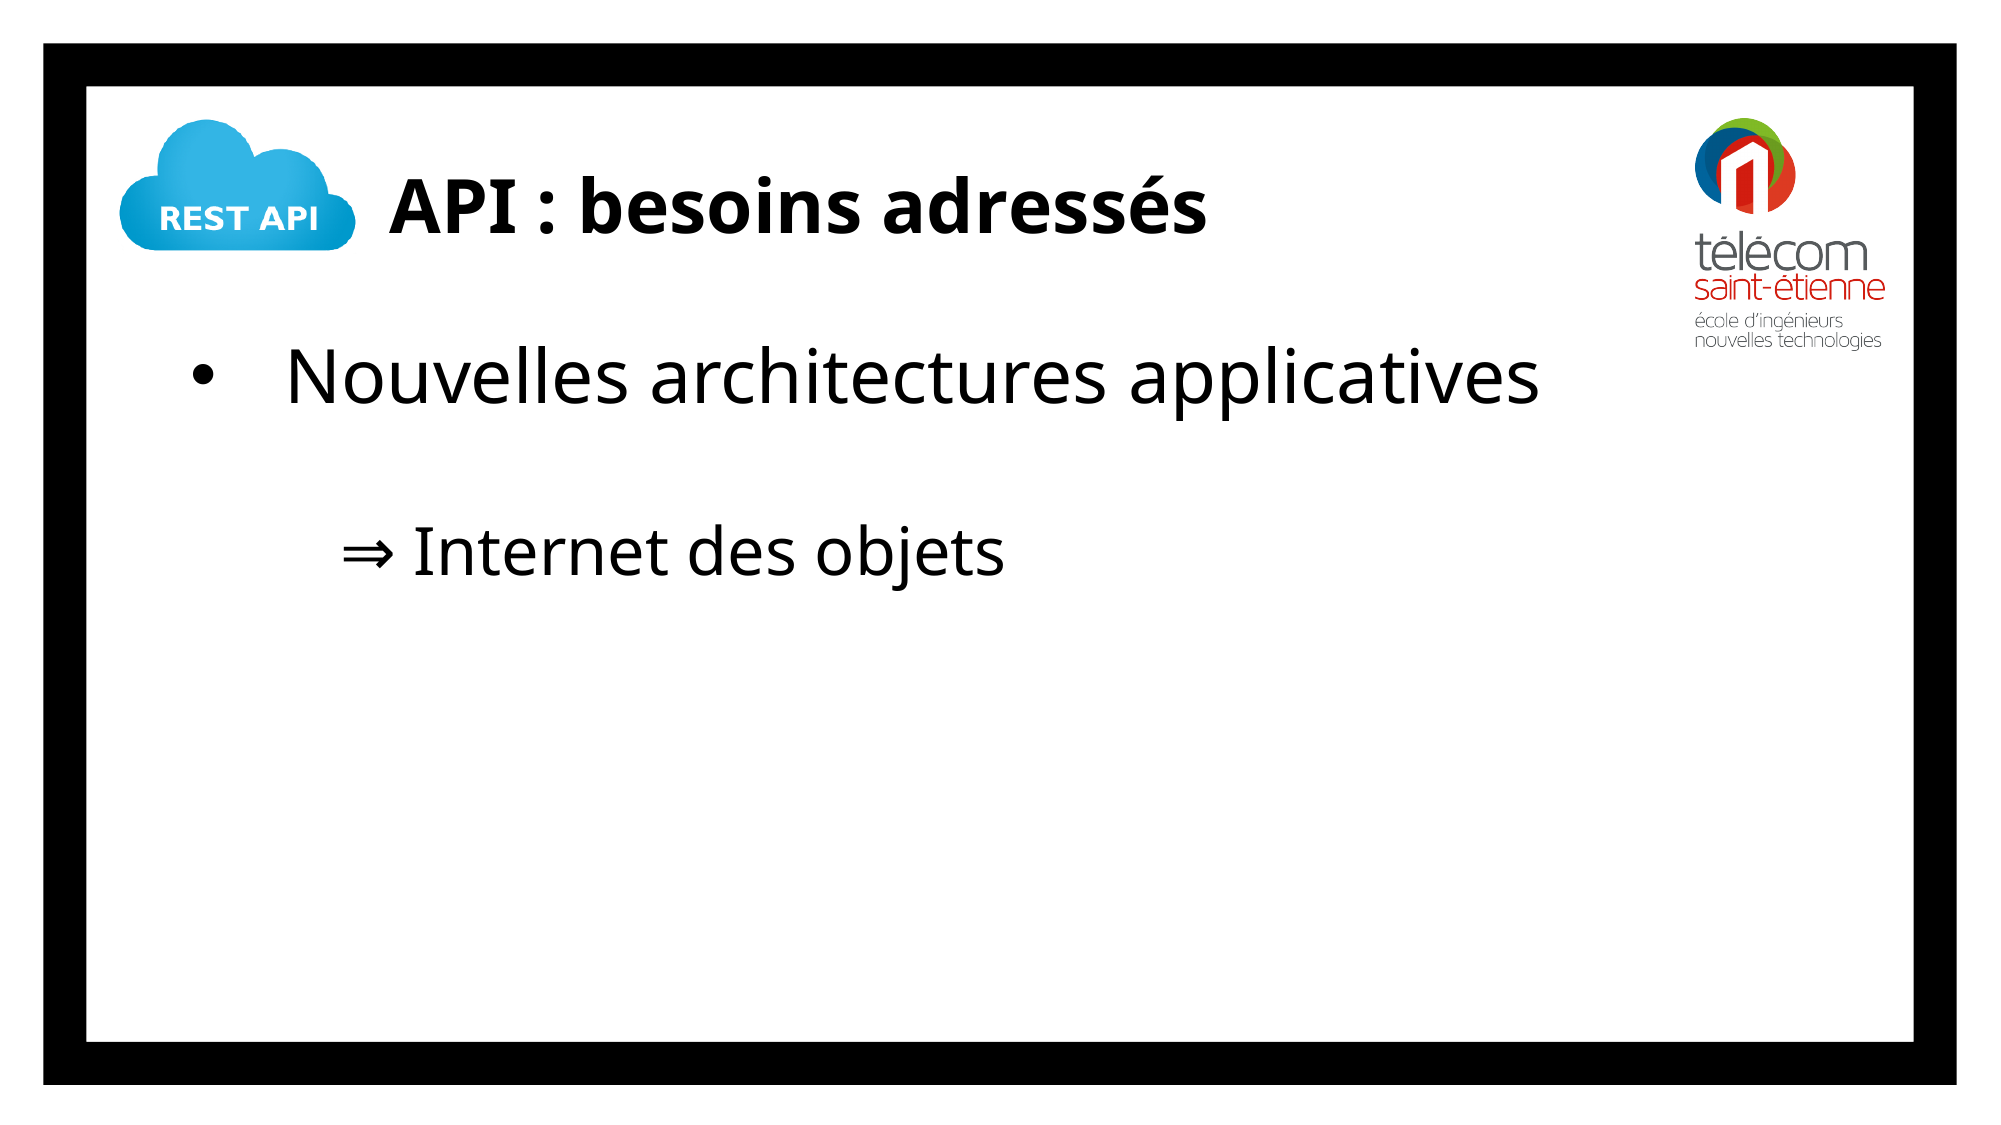

# API : besoins adressés
Nouvelles architectures applicatives
⇒ Internet des objets